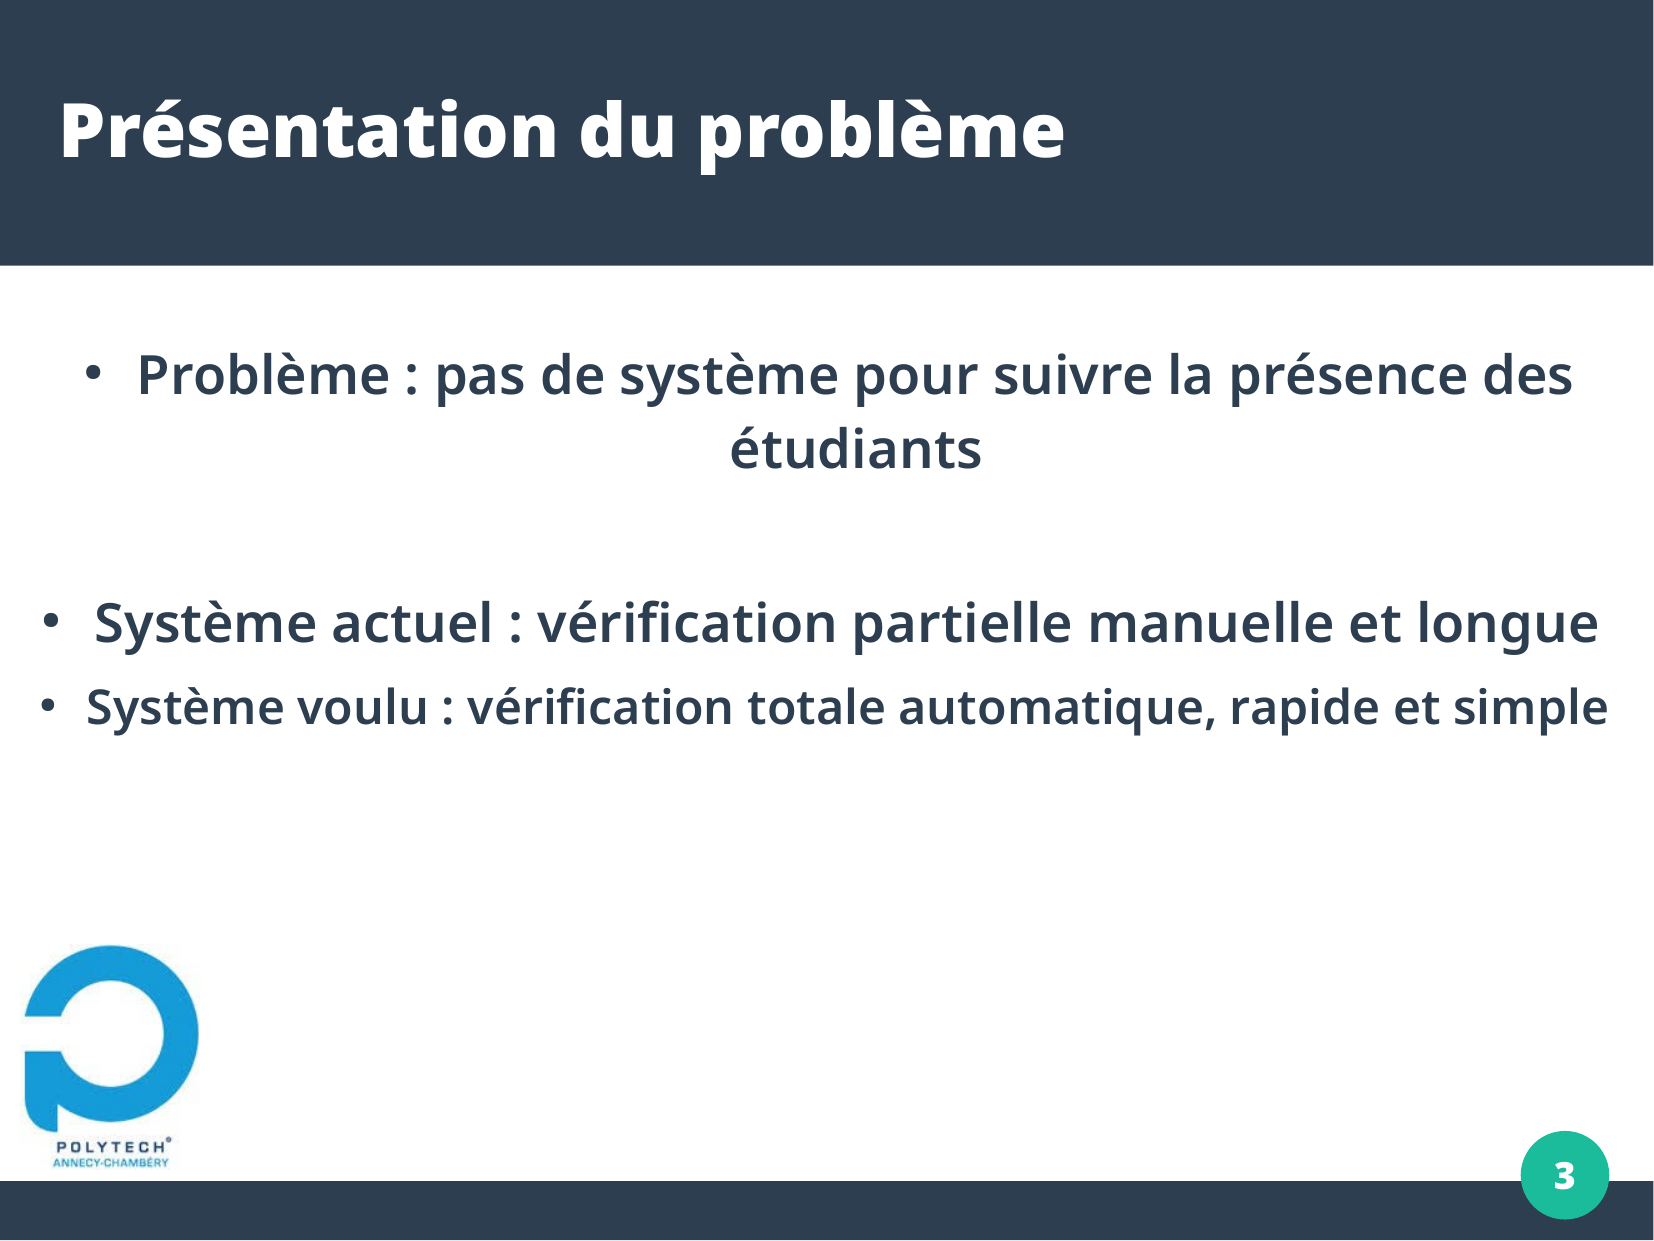

# Présentation du problème
Problème : pas de système pour suivre la présence des étudiants
Système actuel : vérification partielle manuelle et longue
Système voulu : vérification totale automatique, rapide et simple
3